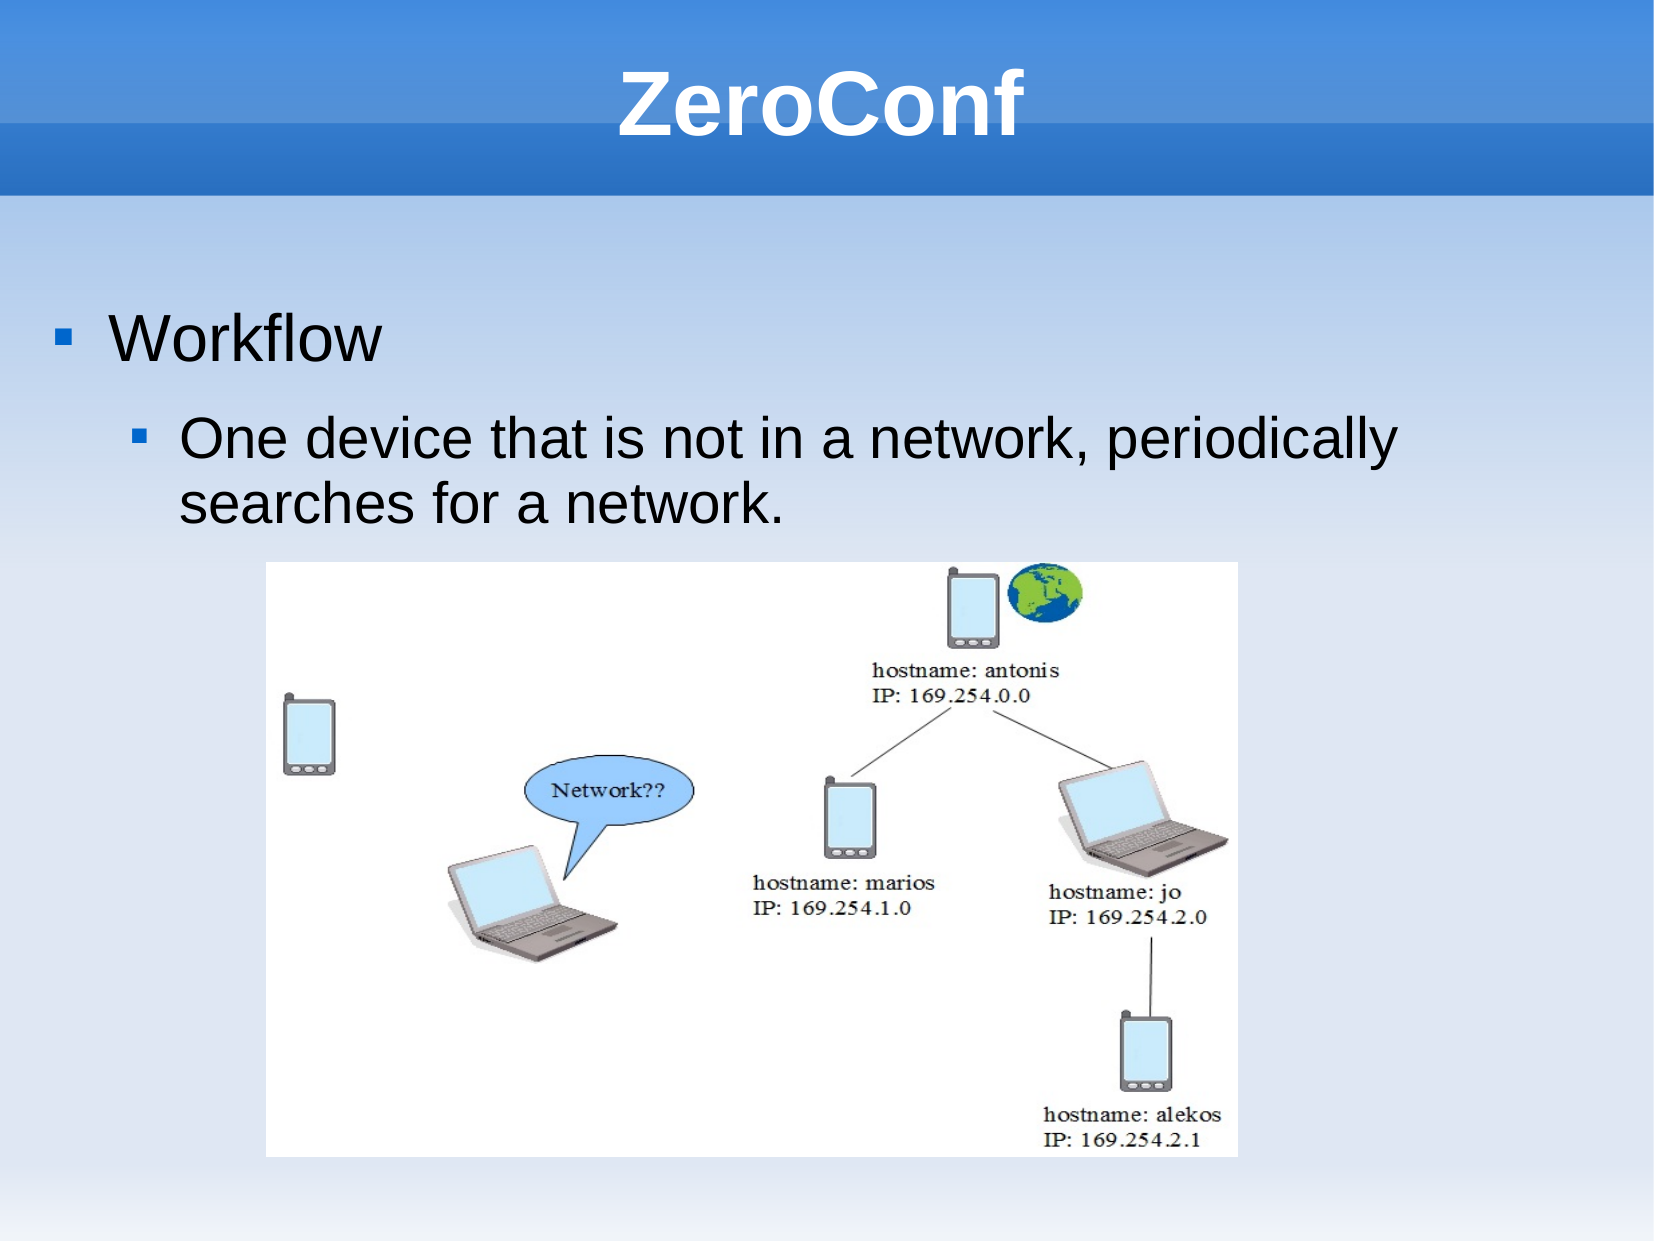

# ZeroConf
Workflow
One device that is not in a network, periodically searches for a network.